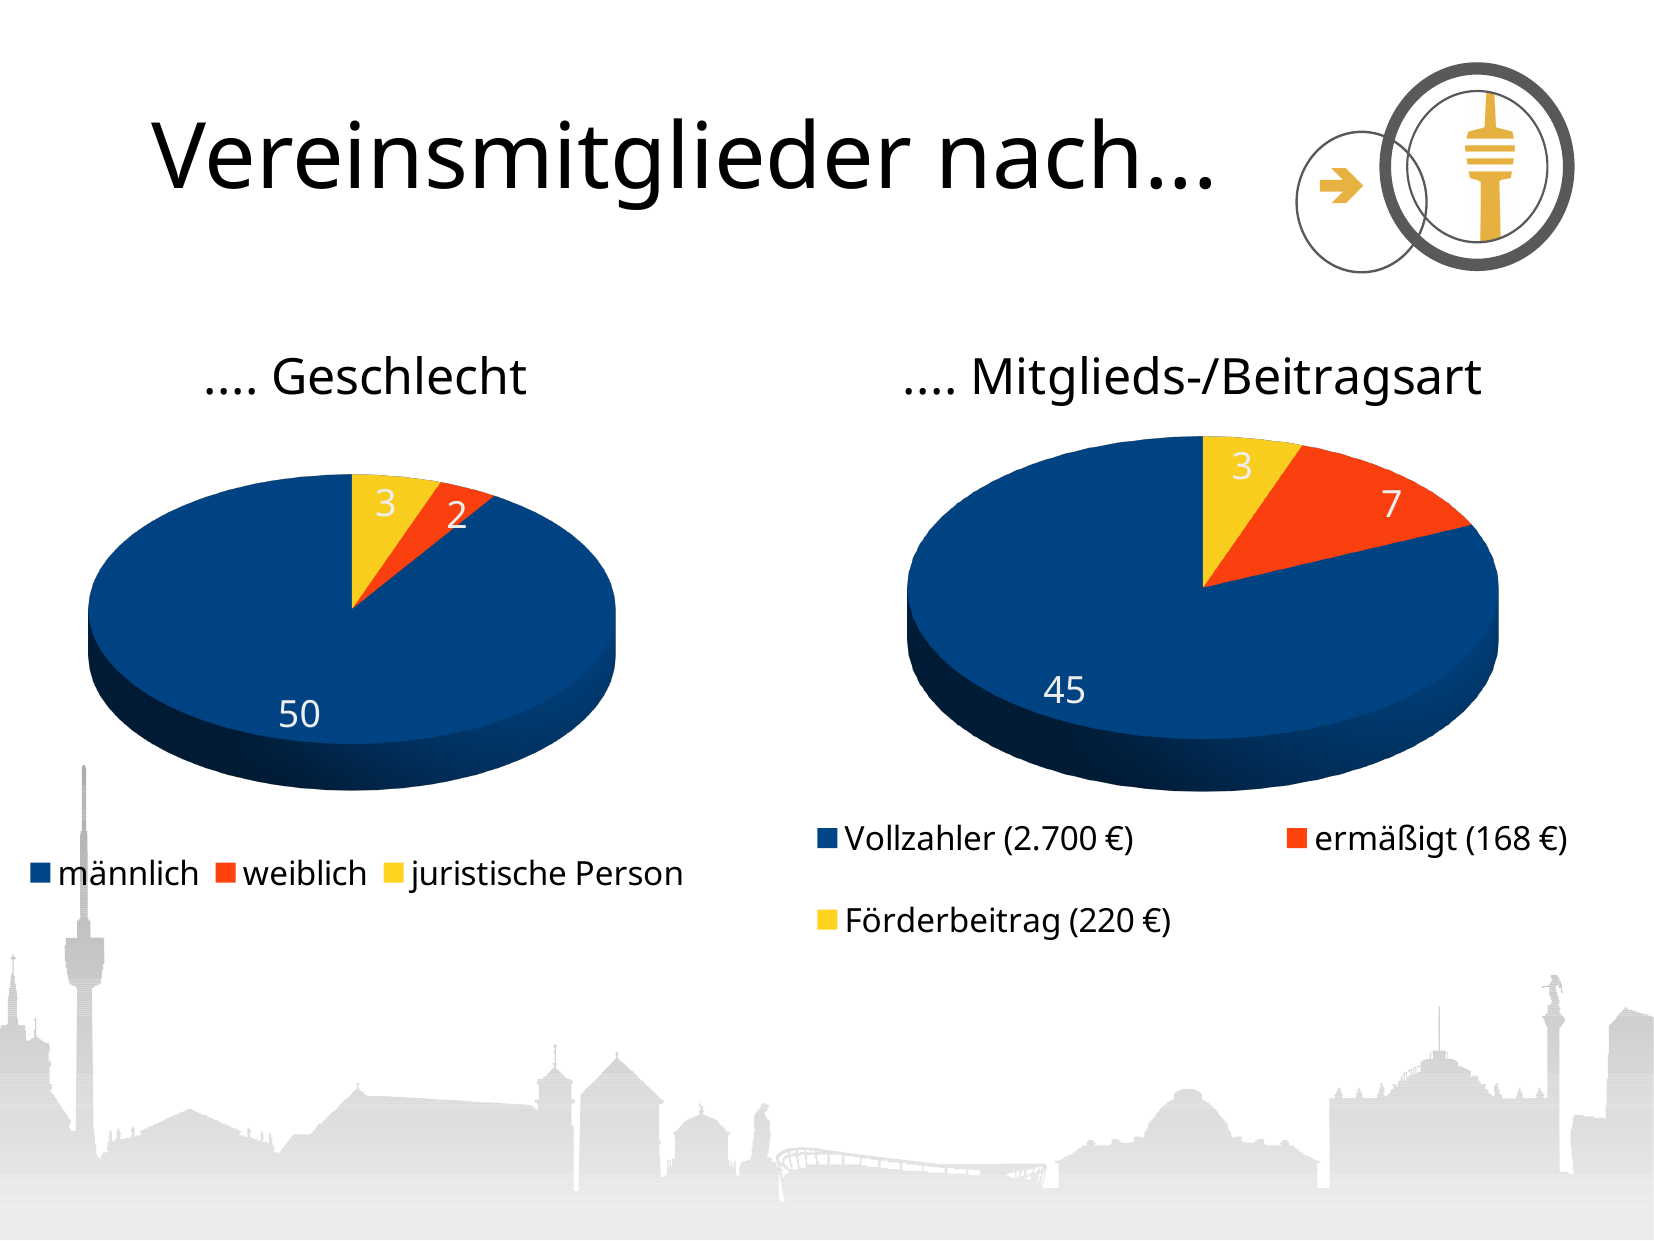

# Vereinsmitglieder nach...
[unsupported chart]
[unsupported chart]